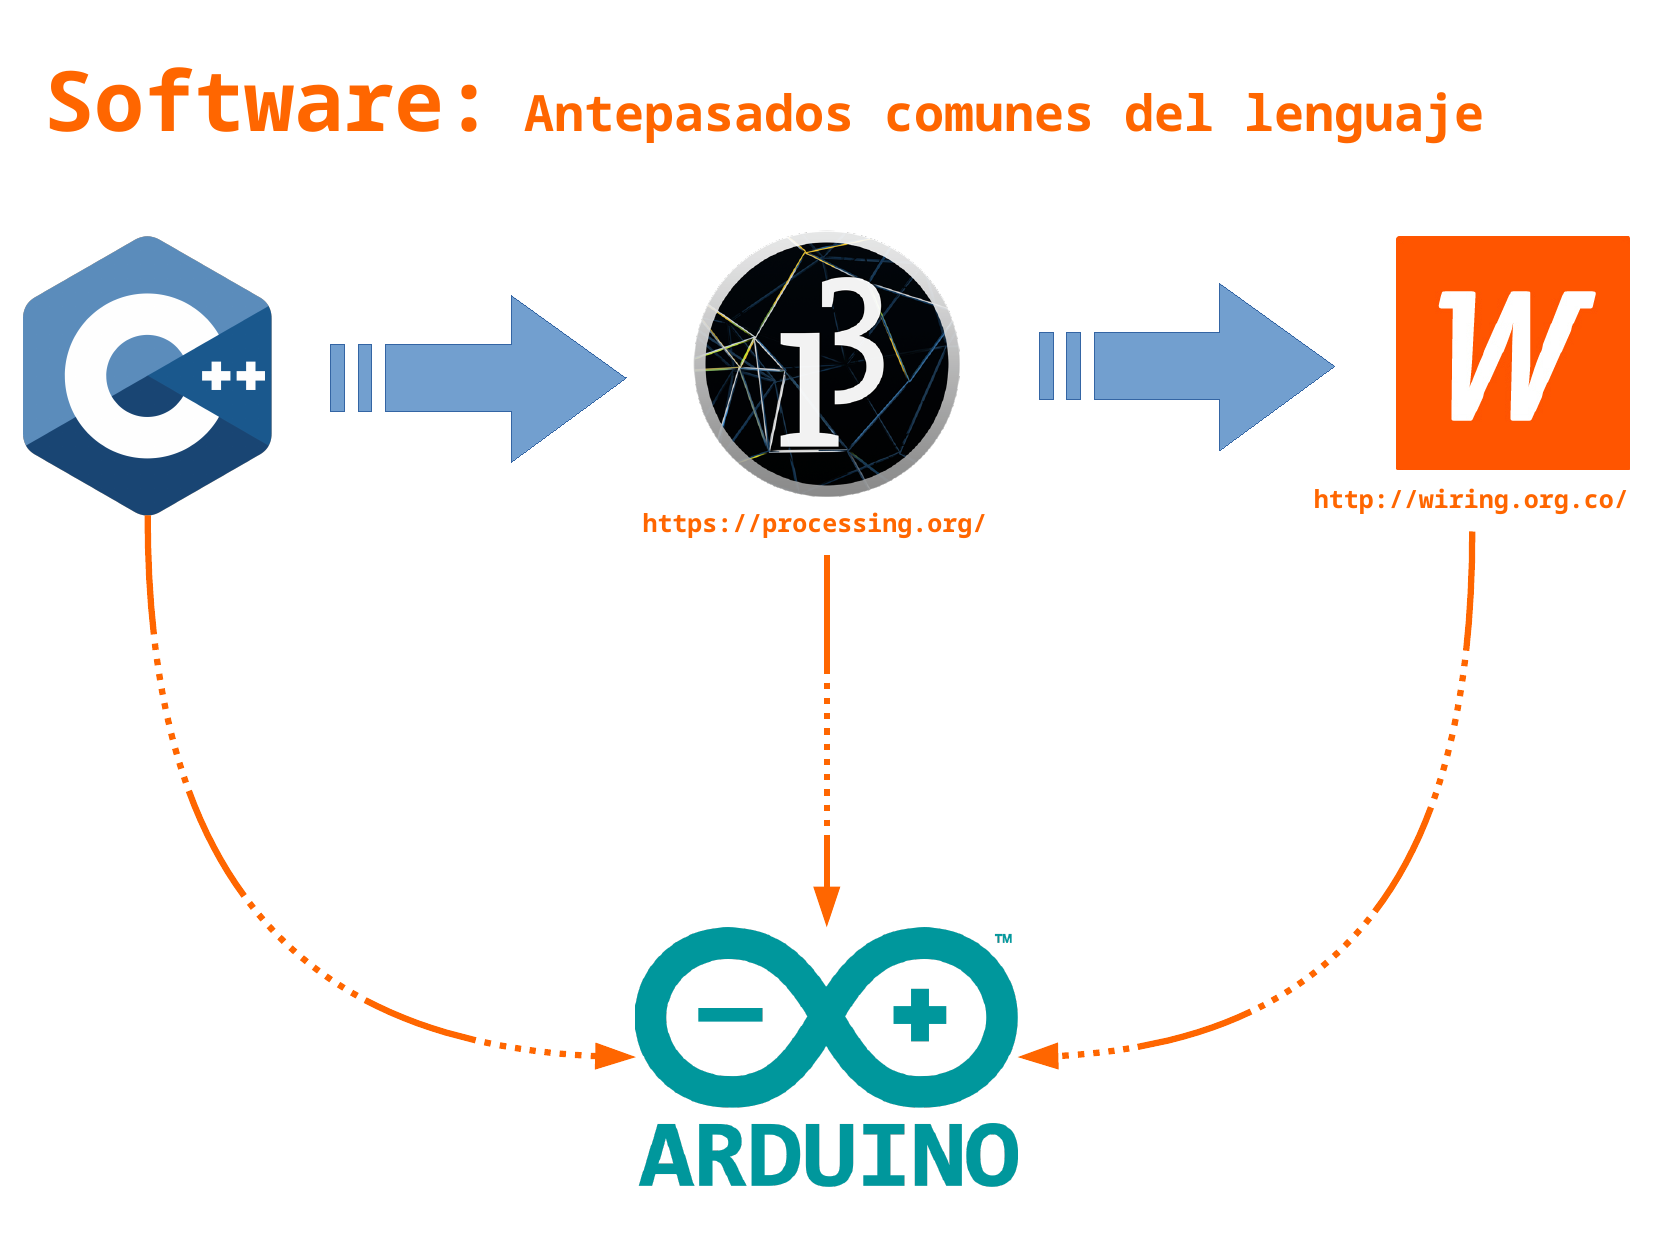

Software: Antepasados comunes del lenguaje
http://wiring.org.co/
https://processing.org/